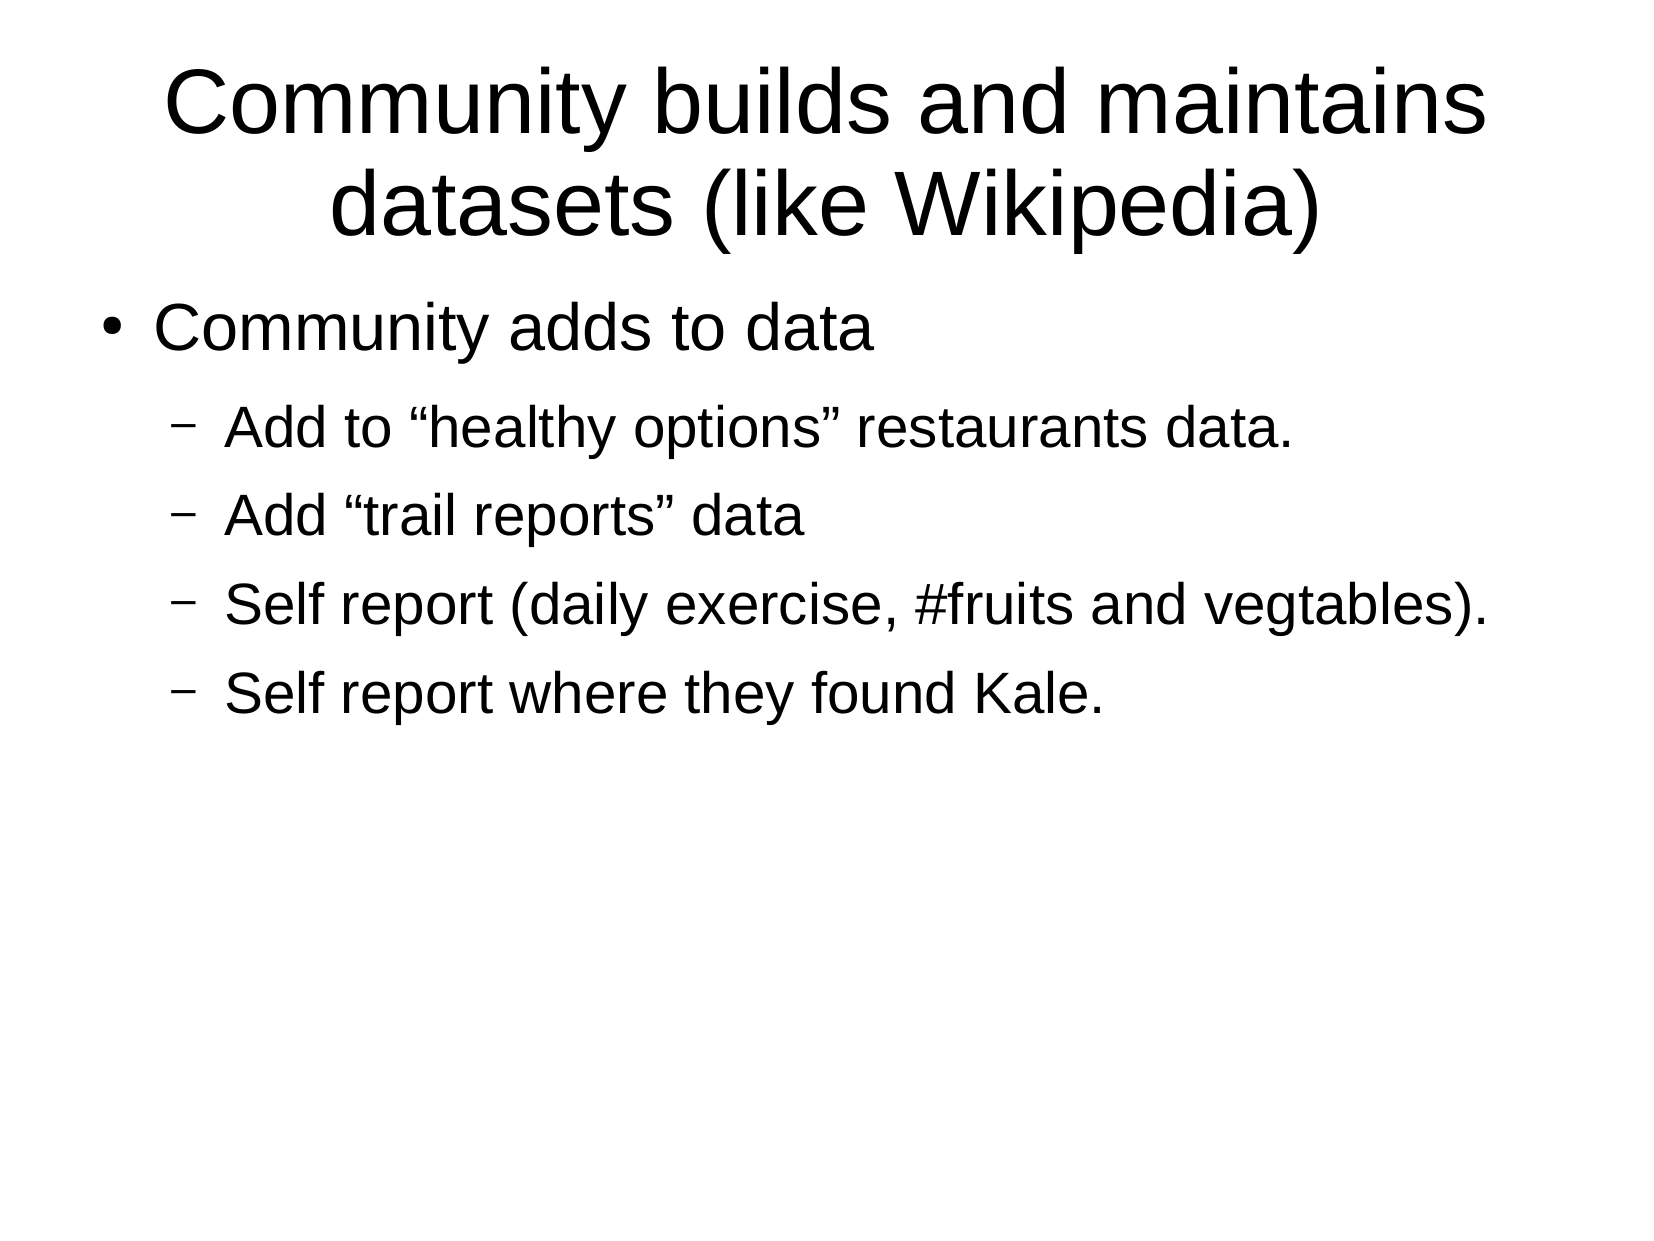

# Community builds and maintains datasets (like Wikipedia)
Community adds to data
Add to “healthy options” restaurants data.
Add “trail reports” data
Self report (daily exercise, #fruits and vegtables).
Self report where they found Kale.